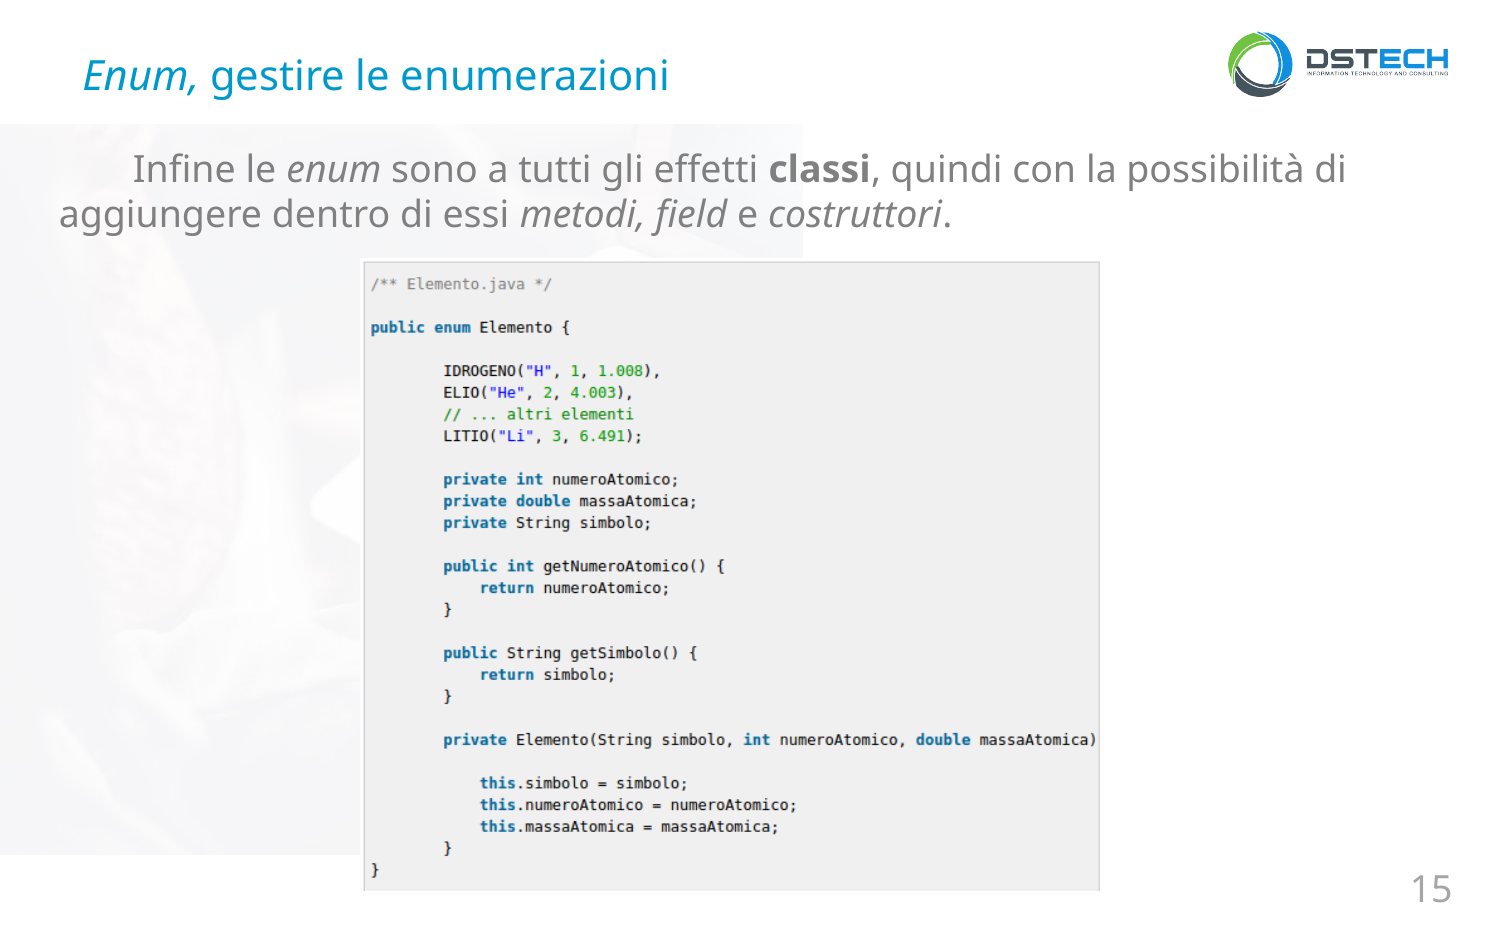

Enum, gestire le enumerazioni
	Infine le enum sono a tutti gli effetti classi, quindi con la possibilità di aggiungere dentro di essi metodi, field e costruttori.
15